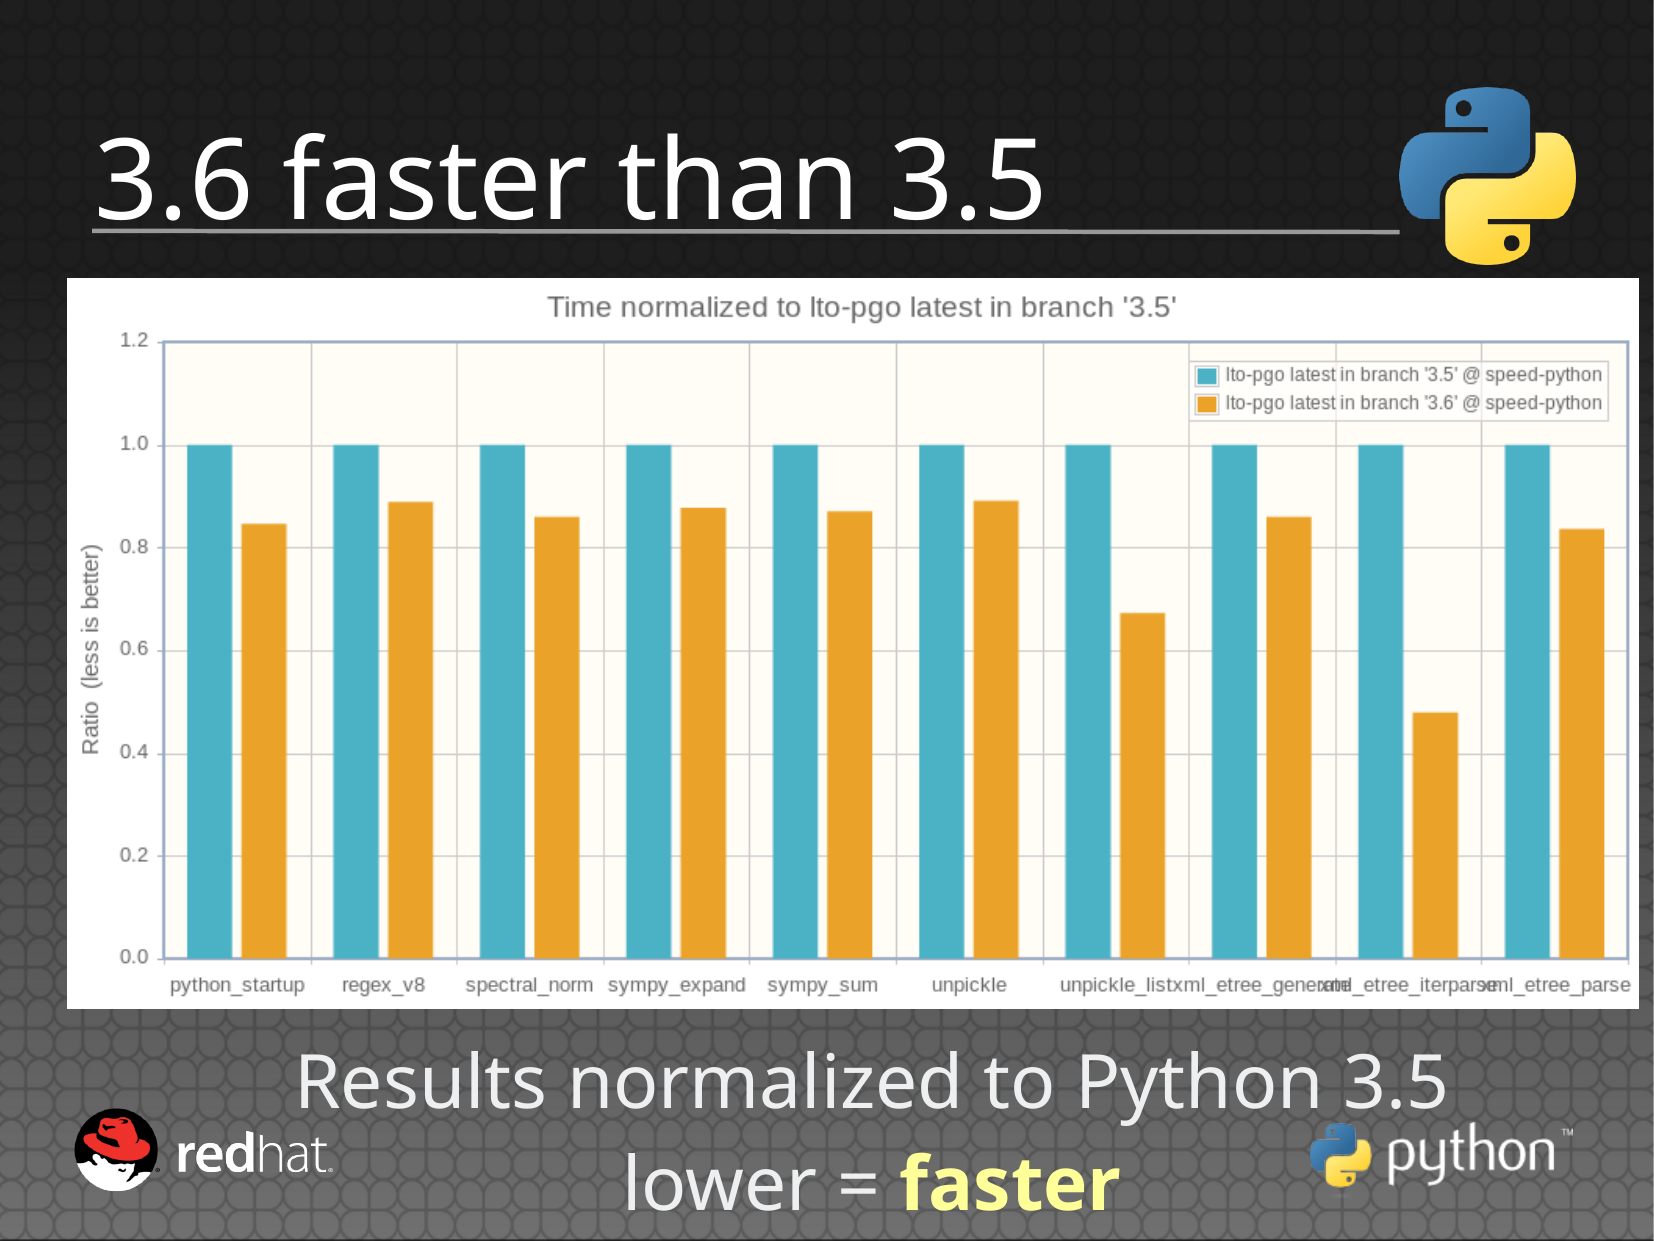

# 3.6 faster than 3.5
Results normalized to Python 3.5
lower = faster